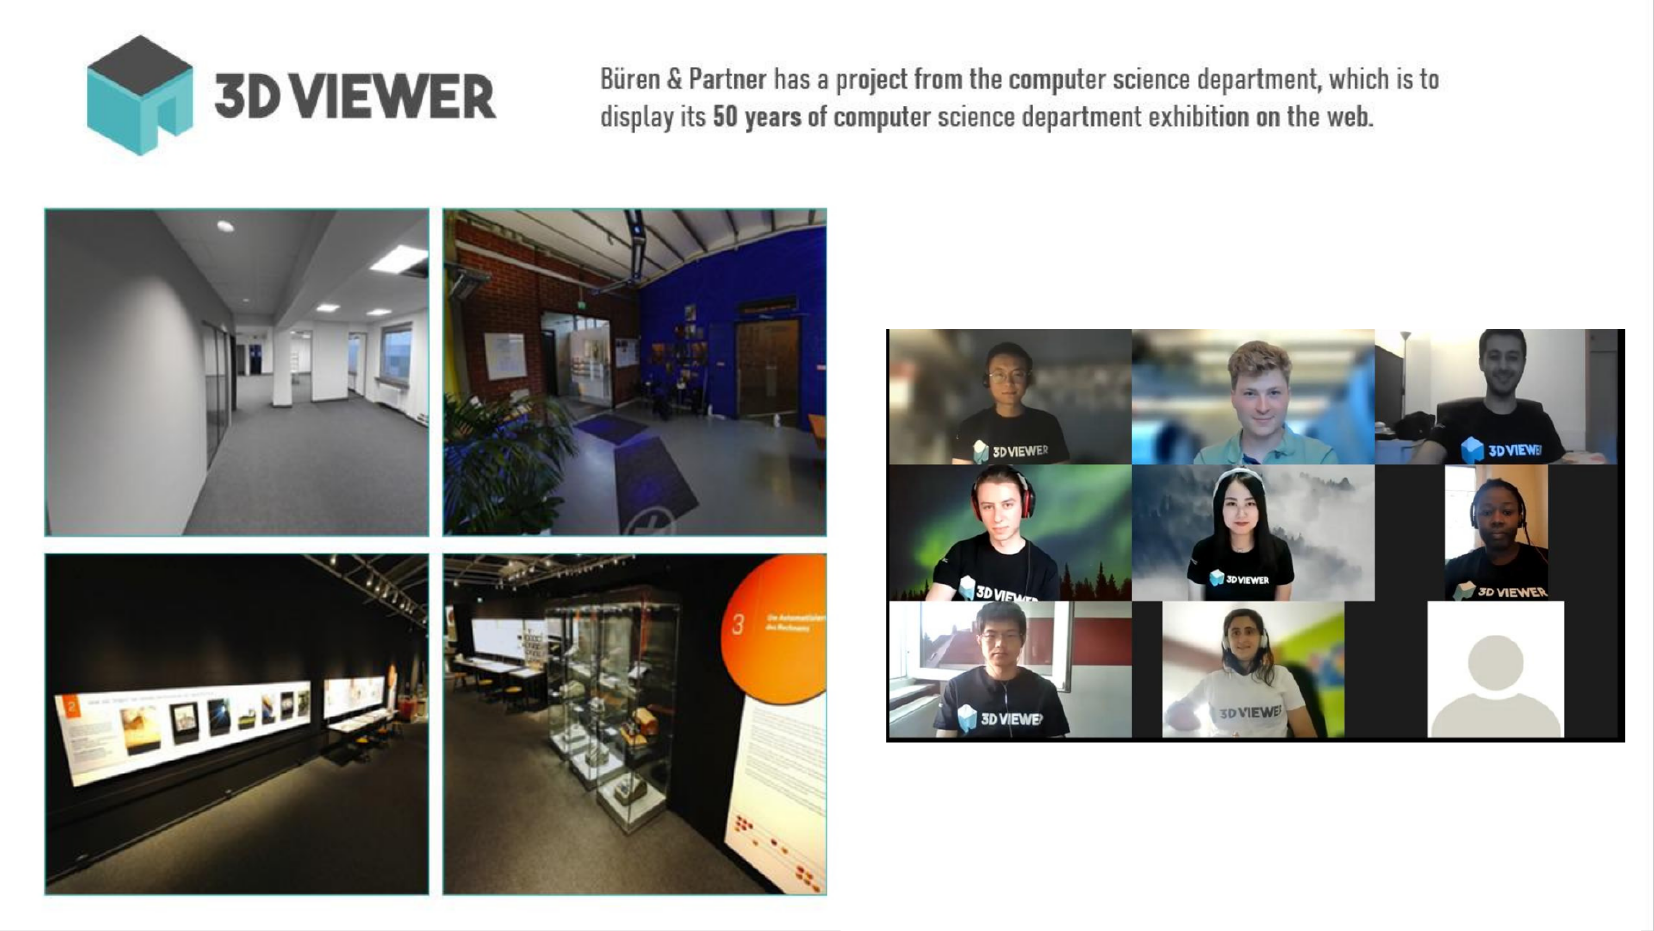

# 3D Viewer
The AMOS Project
© 2021 Dirk Riehle - Some Rights Reserved
11